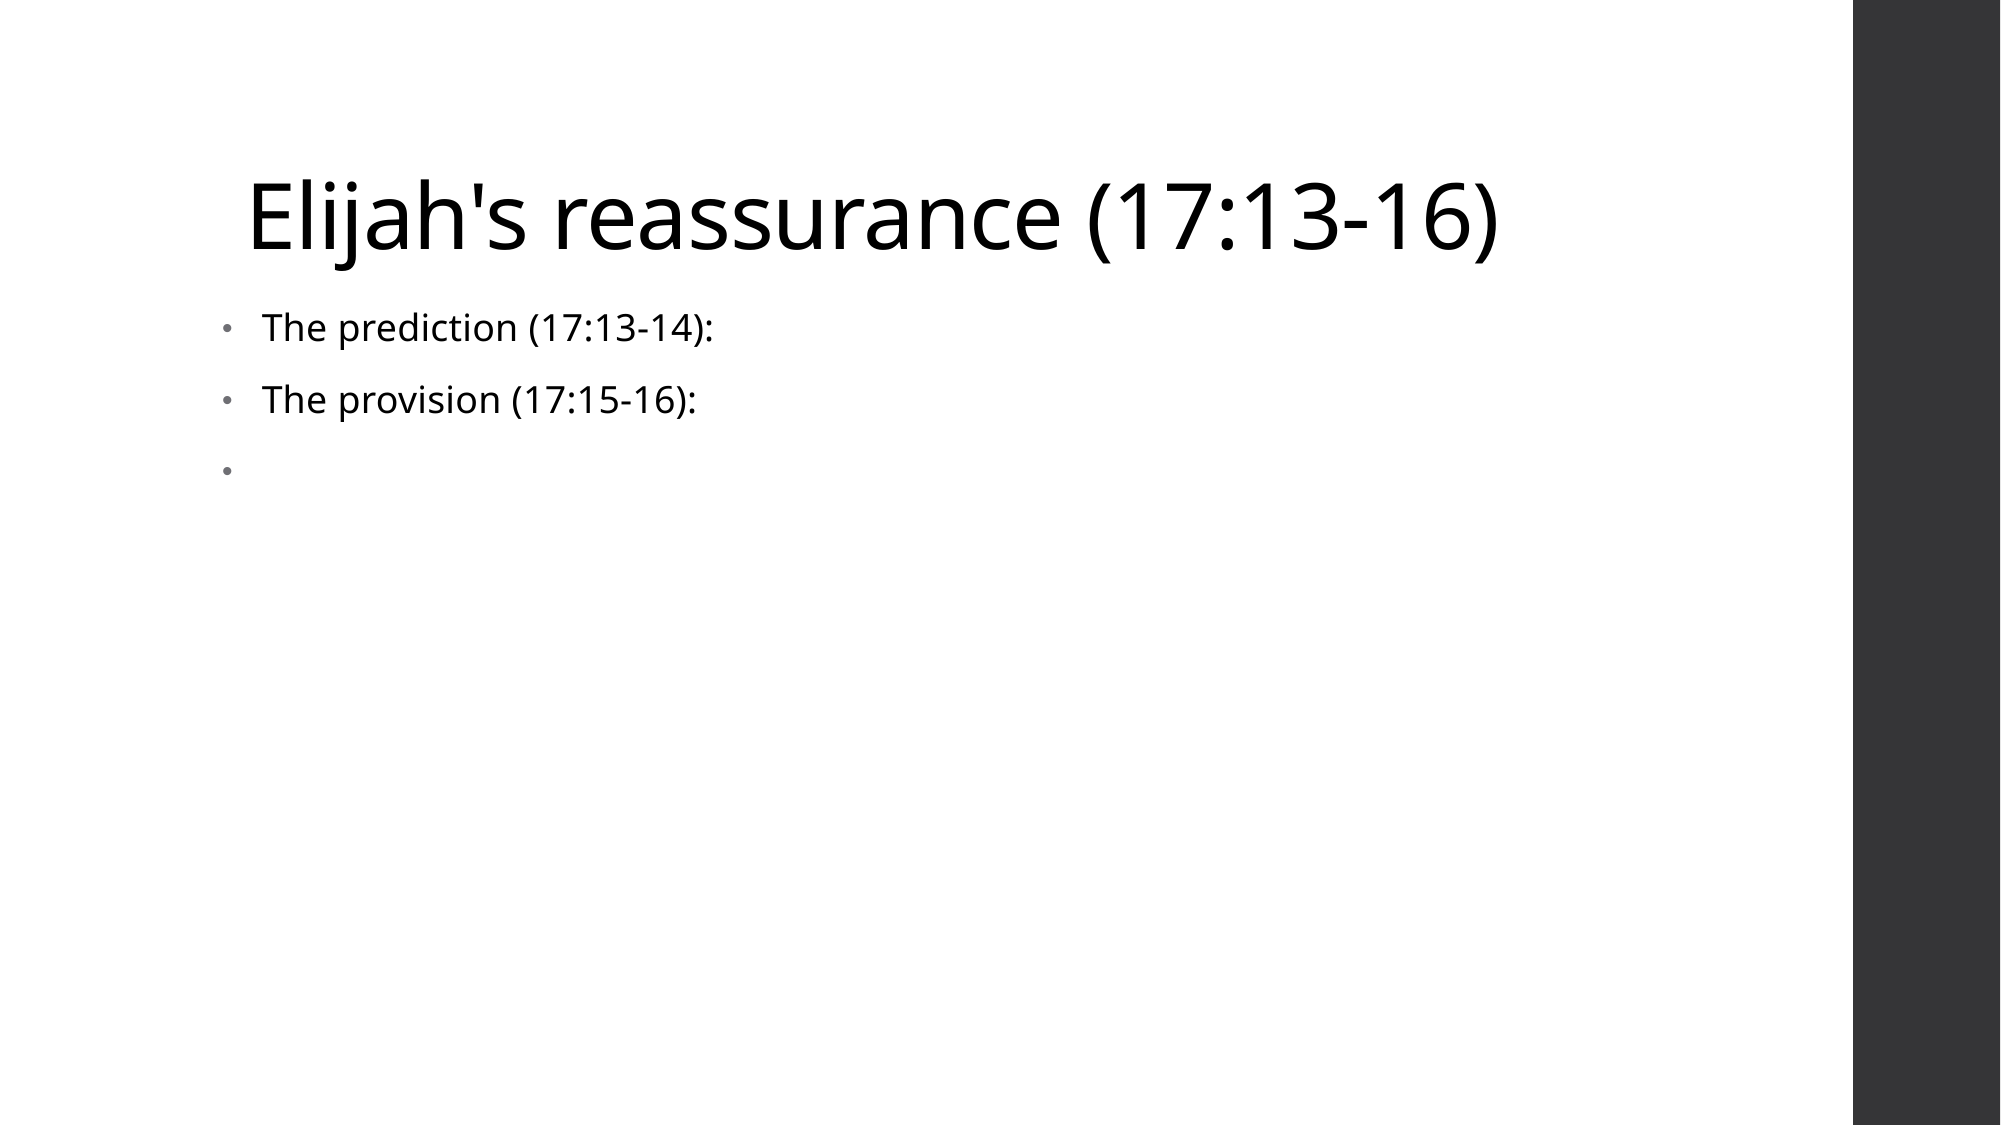

# Elijah's reassurance (17:13-16)
 The prediction (17:13-14):
 The provision (17:15-16):